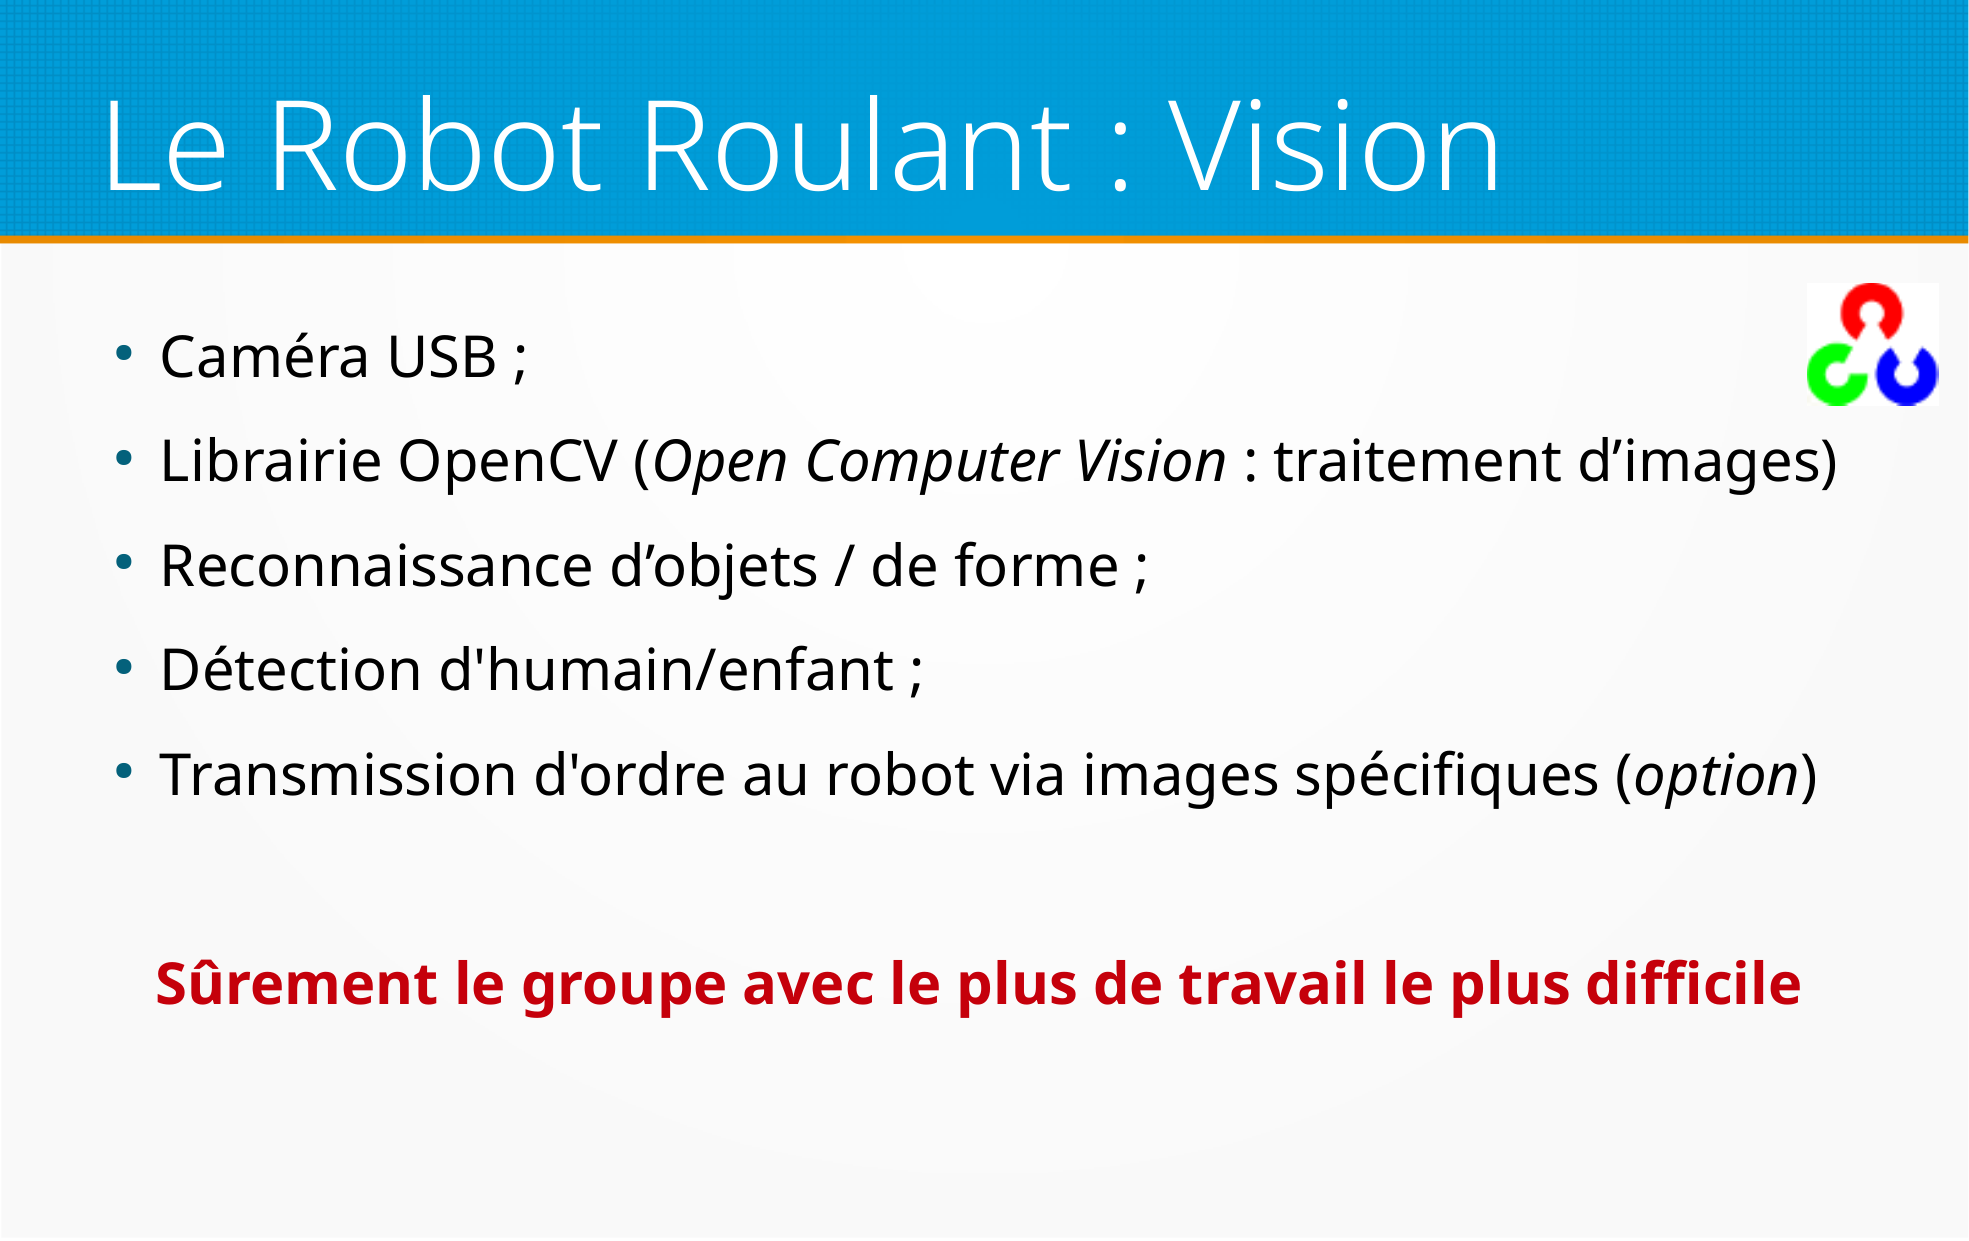

# Le Robot Roulant : Vision
Caméra USB ;
Librairie OpenCV (Open Computer Vision : traitement d’images)
Reconnaissance d’objets / de forme ;
Détection d'humain/enfant ;
Transmission d'ordre au robot via images spécifiques (option)
Sûrement le groupe avec le plus de travail le plus difficile